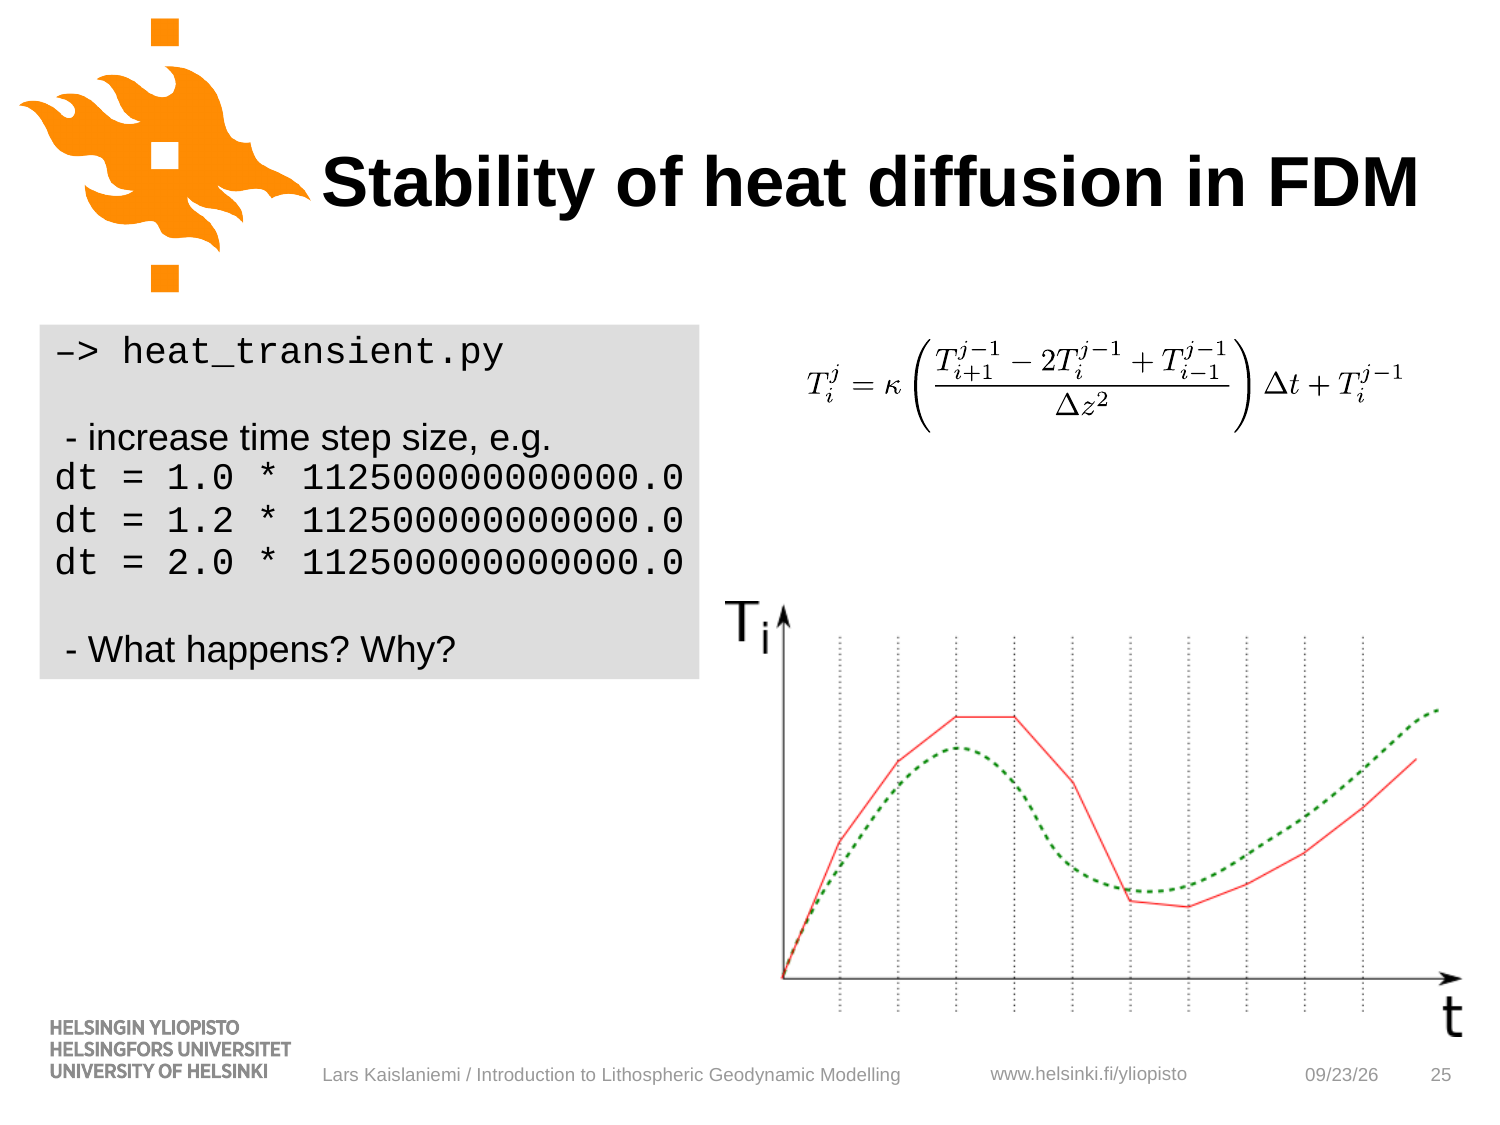

# Stability of heat diffusion in FDM
–> heat_transient.py
 - increase time step size, e.g.
dt = 1.0 * 112500000000000.0
dt = 1.2 * 112500000000000.0
dt = 2.0 * 112500000000000.0
 - What happens? Why?
Lars Kaislaniemi / Introduction to Lithospheric Geodynamic Modelling
25